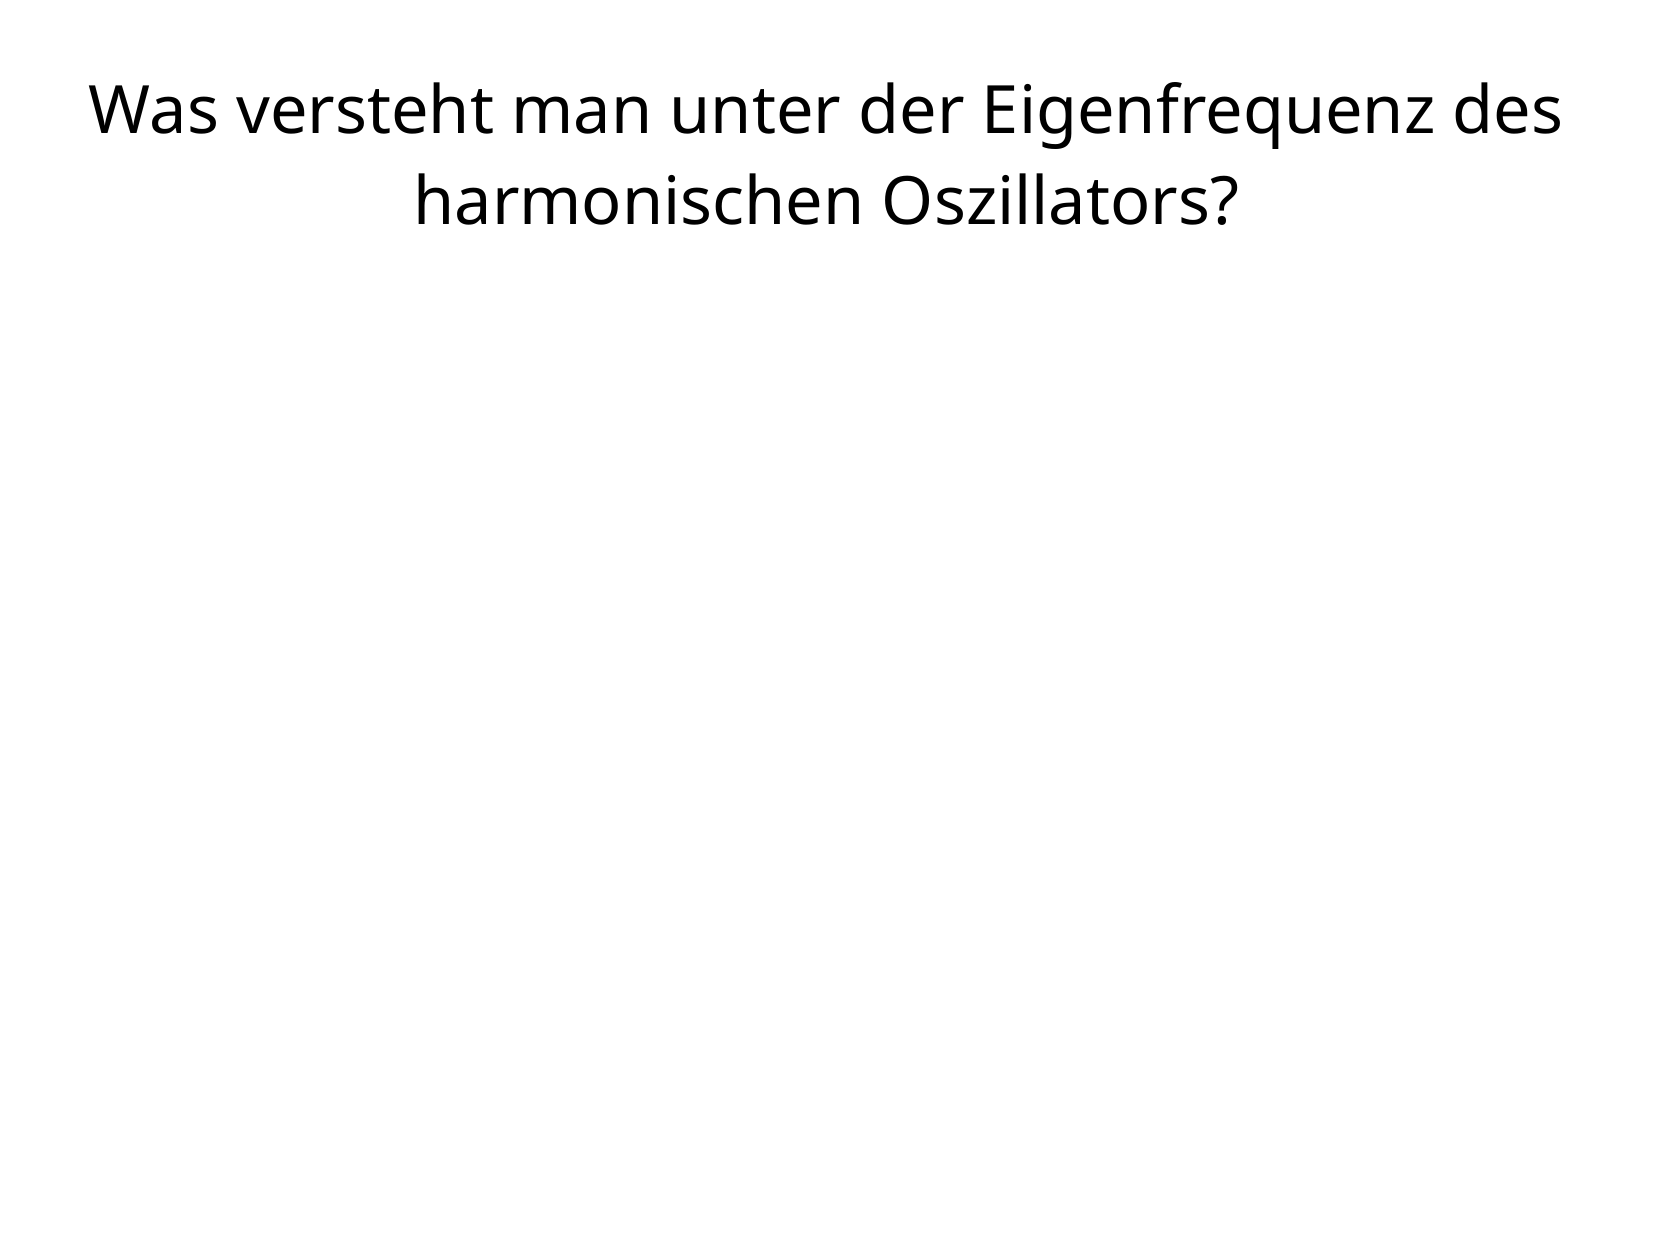

# Was versteht man unter der Eigenfrequenz des harmonischen Oszillators?